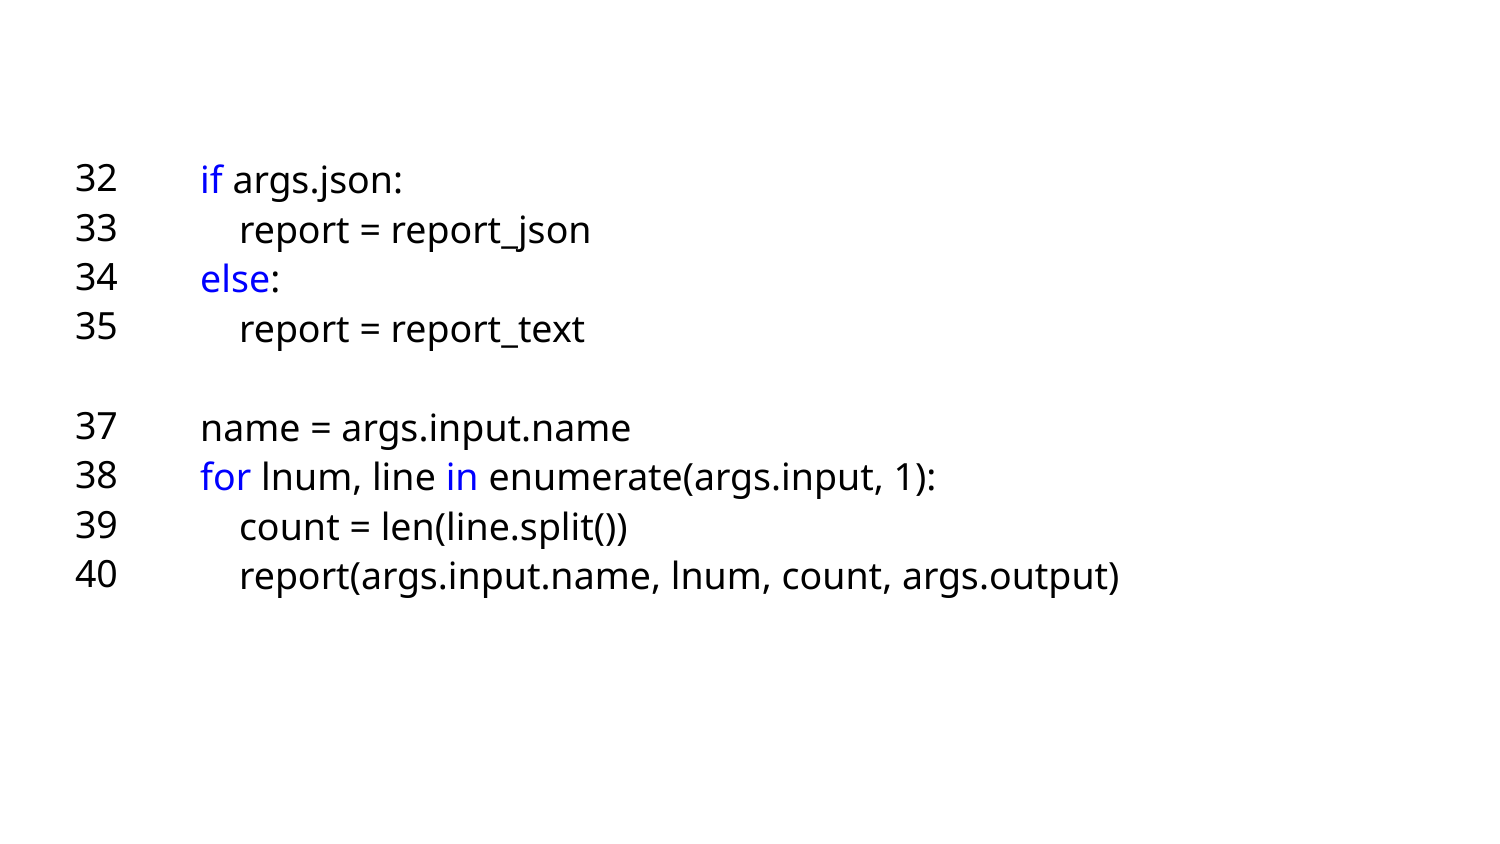

32
33
34
35
37
38
39
40
# if args.json: report = report_json else: report = report_text name = args.input.name for lnum, line in enumerate(args.input, 1): count = len(line.split()) report(args.input.name, lnum, count, args.output)